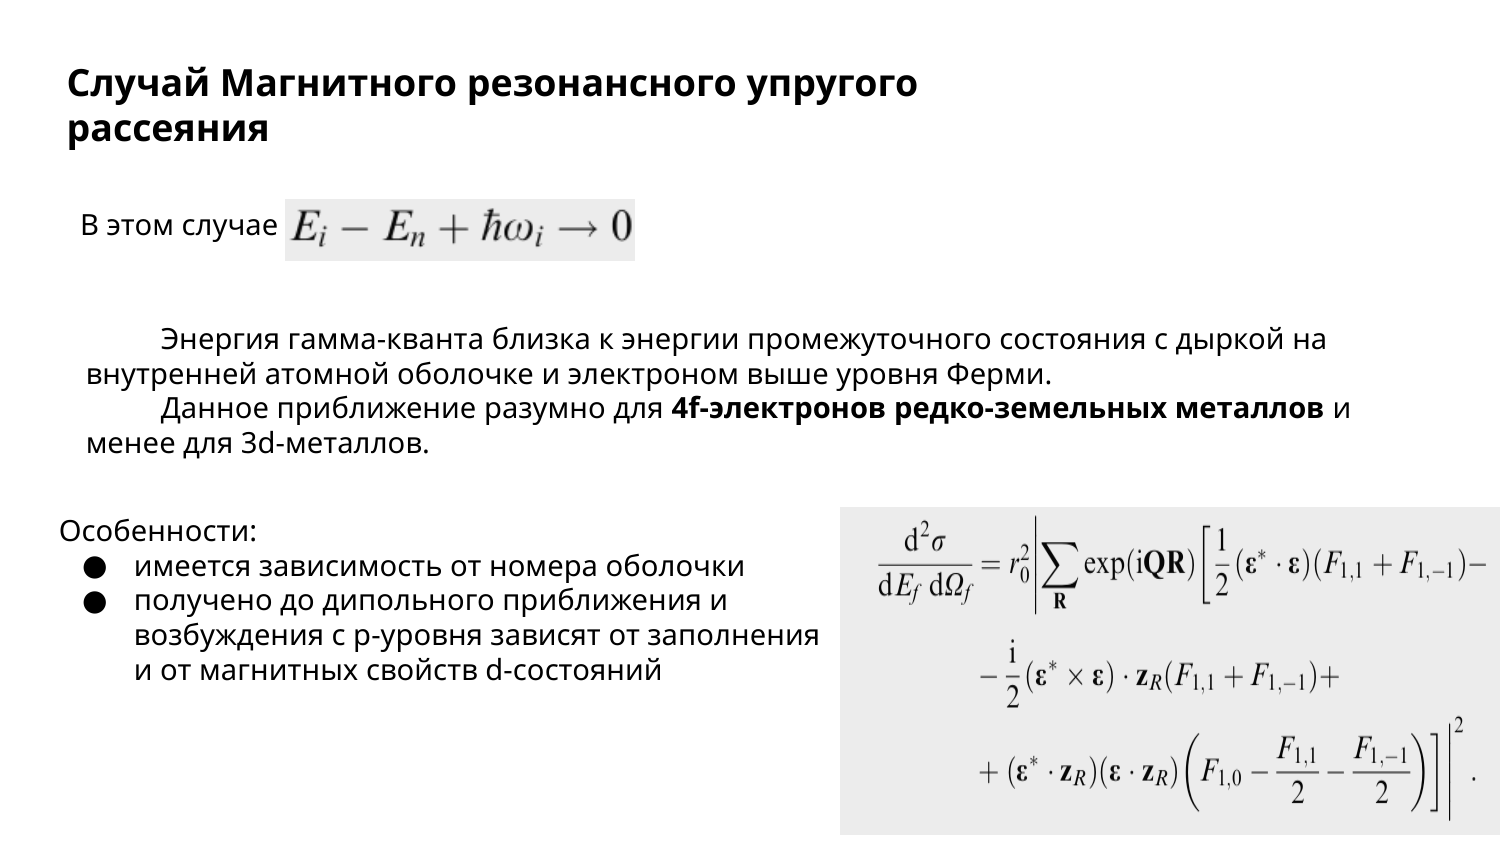

Случай Магнитного резонансного упругого рассеяния
В этом случае
	Энергия гамма-кванта близка к энергии промежуточного состояния с дыркой на внутренней атомной оболочке и электроном выше уровня Ферми.
	Данное приближение разумно для 4f-электронов редко-земельных металлов и менее для 3d-металлов.
Особенности:
имеется зависимость от номера оболочки
получено до дипольного приближения и возбуждения с р-уровня зависят от заполнения и от магнитных свойств d-состояний